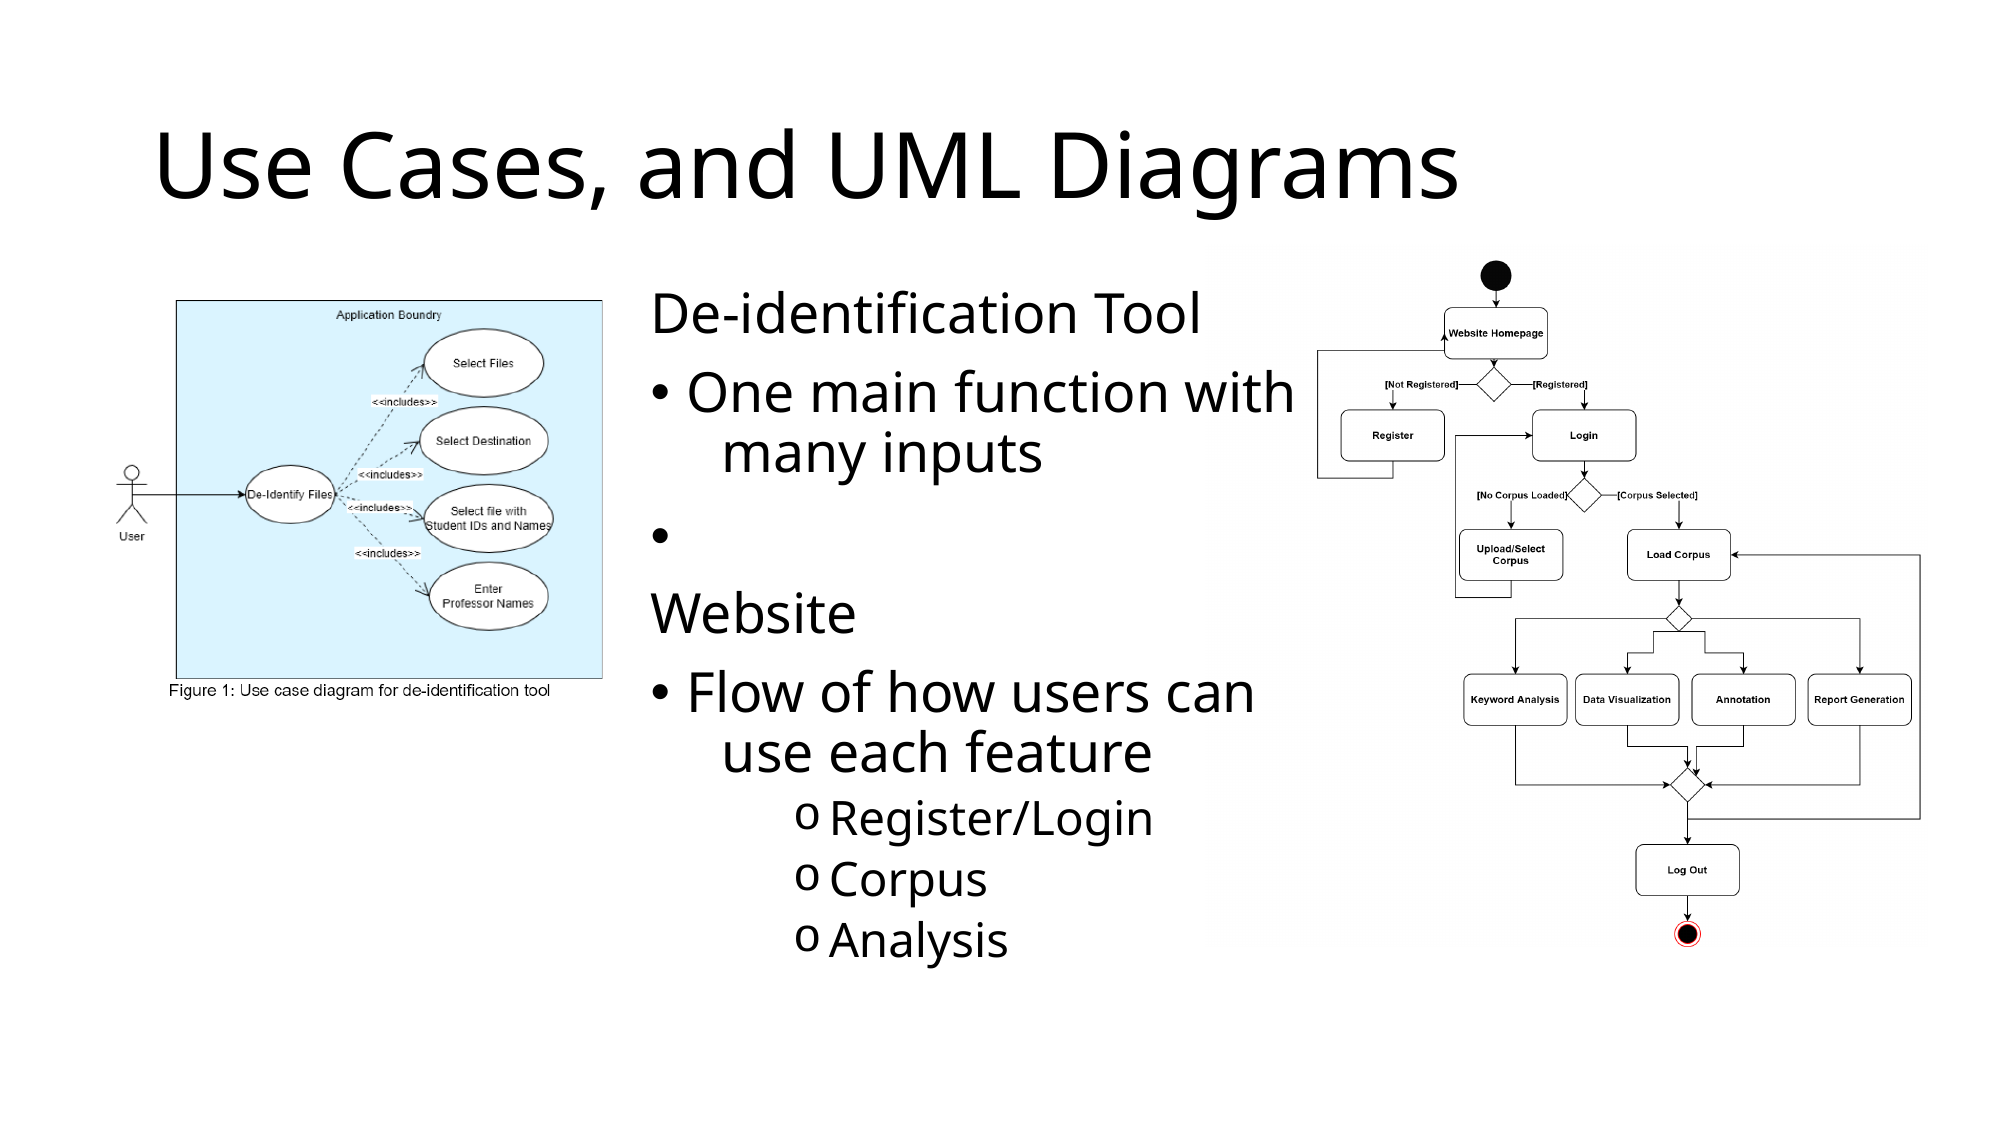

# Use Cases, and UML Diagrams
De-identification Tool
One main function with many inputs
Website
Flow of how users can use each feature
Register/Login
Corpus
Analysis